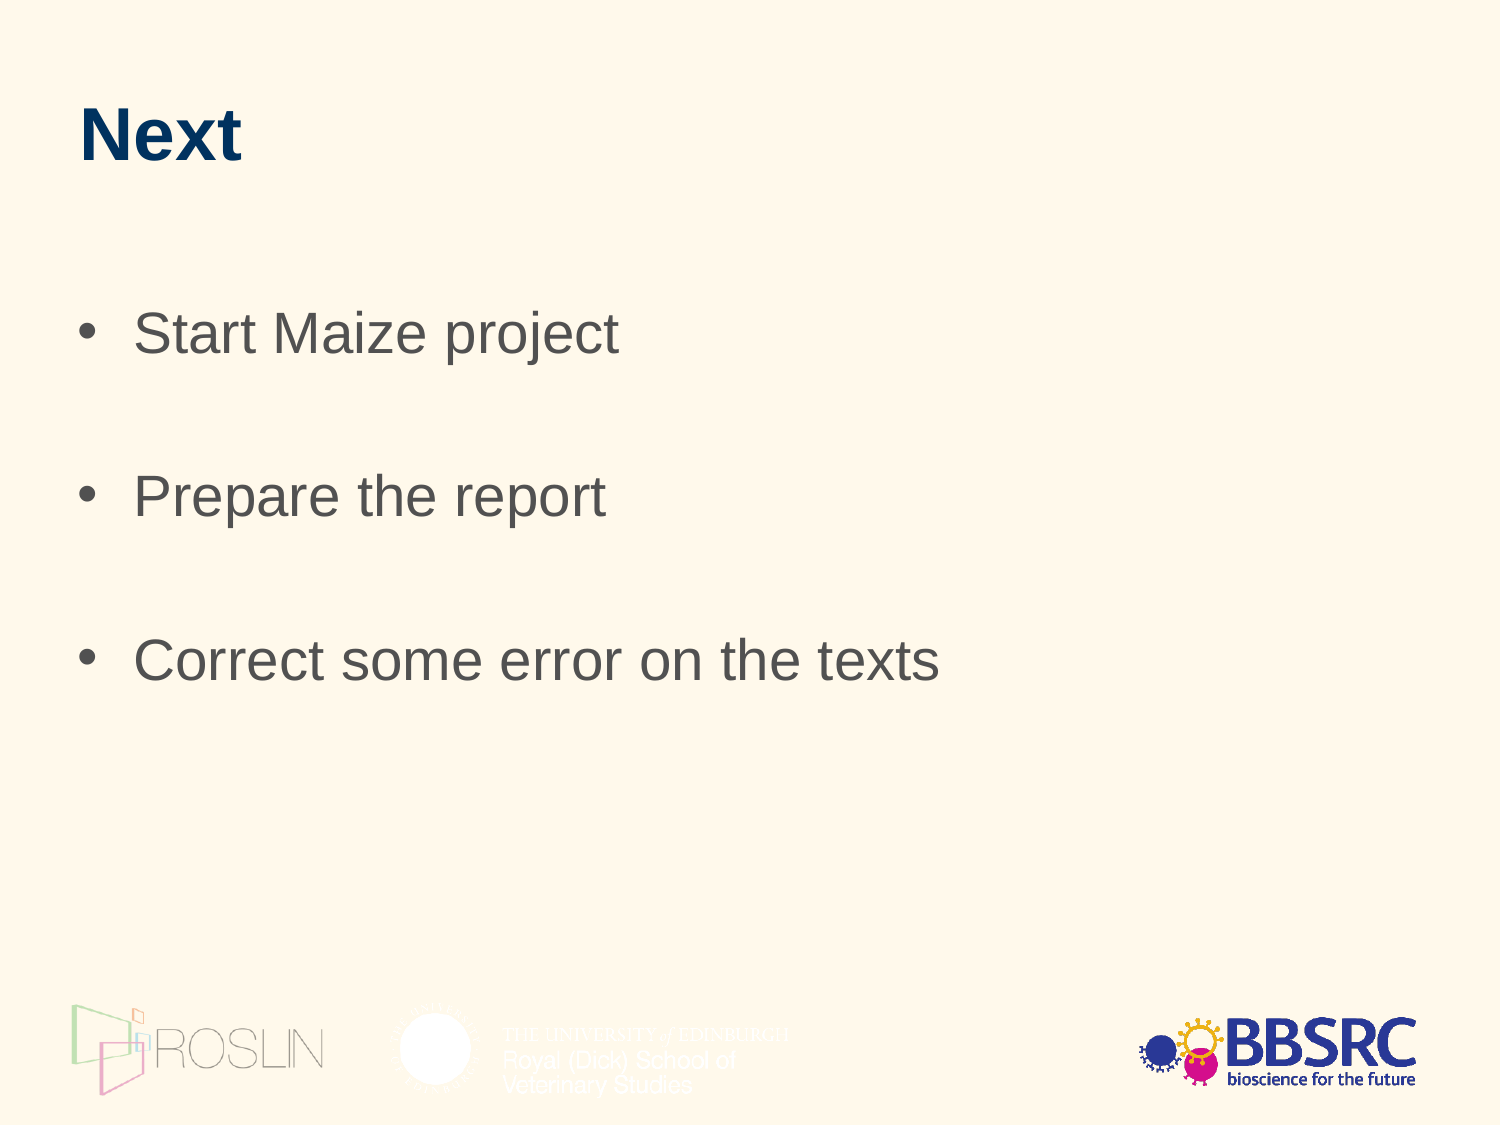

# Next
Start Maize project
Prepare the report
Correct some error on the texts